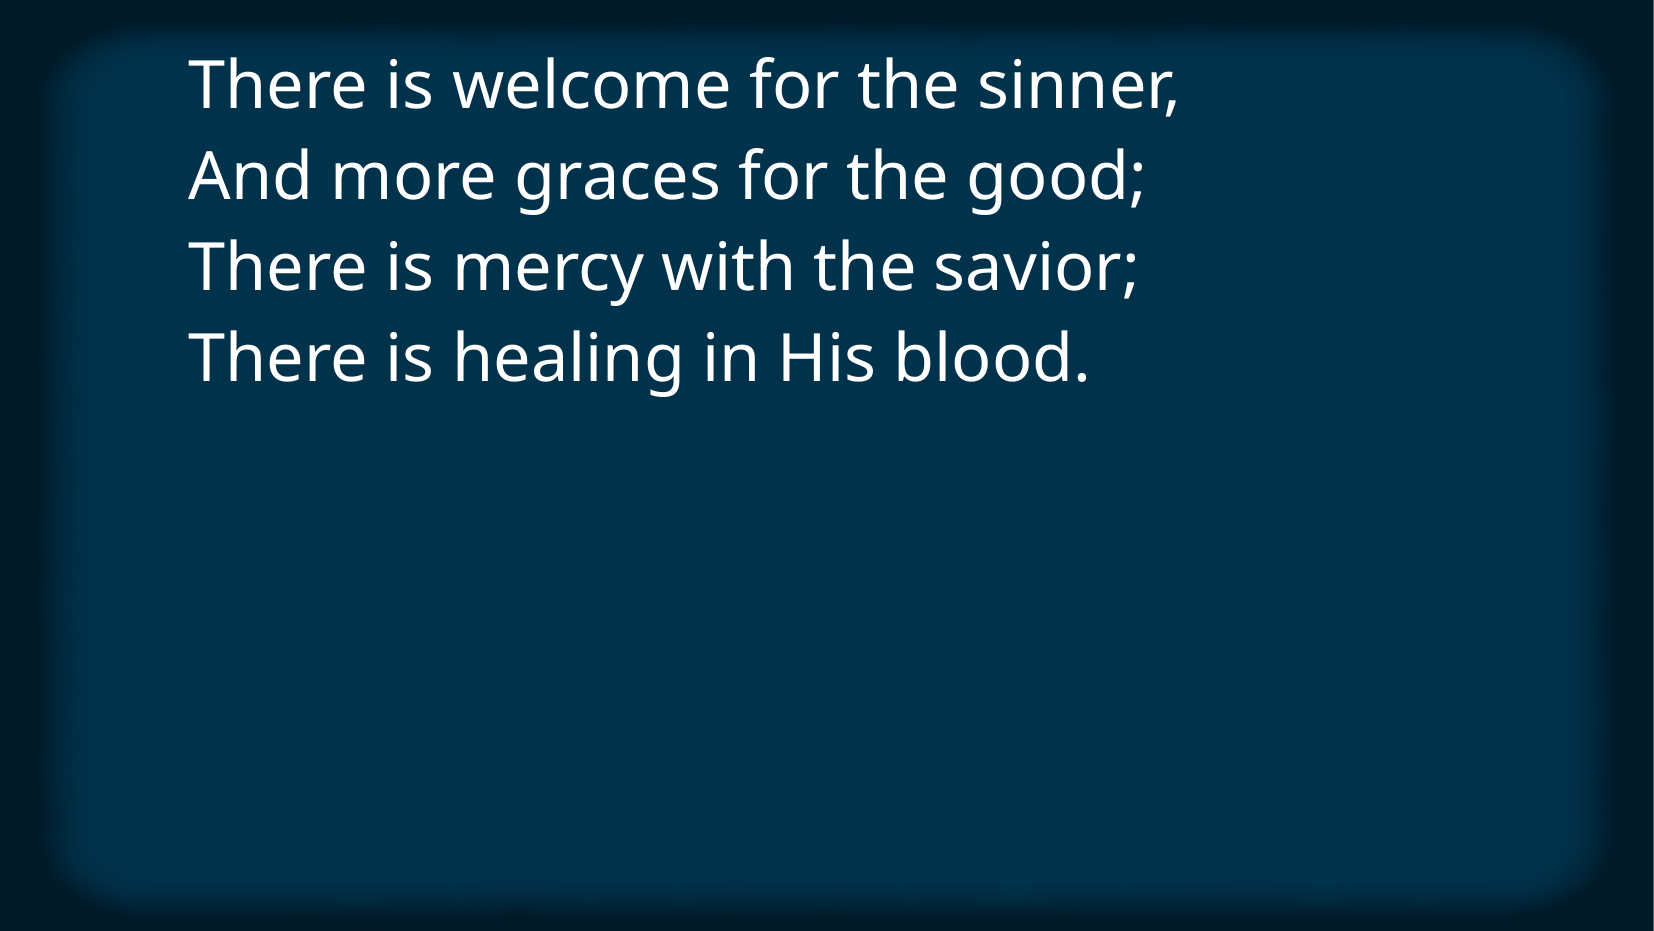

There is welcome for the sinner,
 And more graces for the good;
 There is mercy with the savior;
 There is healing in His blood.